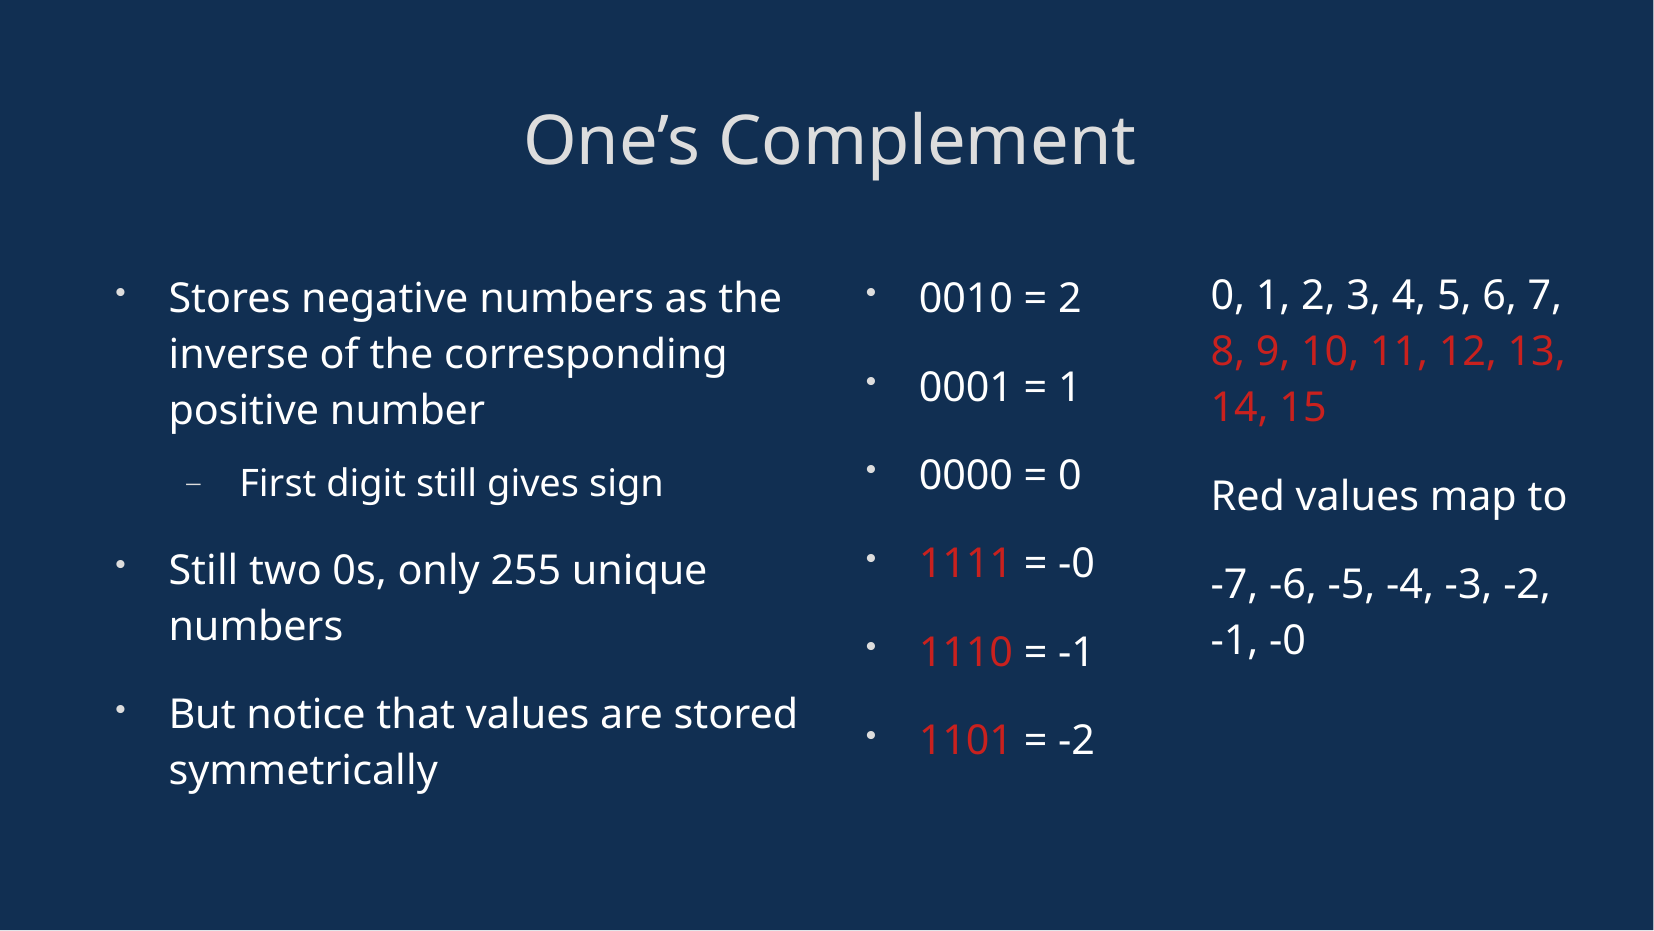

# One’s Complement
0, 1, 2, 3, 4, 5, 6, 7, 8, 9, 10, 11, 12, 13, 14, 15
Red values map to
-7, -6, -5, -4, -3, -2, -1, -0
Stores negative numbers as the inverse of the corresponding positive number
First digit still gives sign
Still two 0s, only 255 unique numbers
But notice that values are stored symmetrically
0010 = 2
0001 = 1
0000 = 0
1111 = -0
1110 = -1
1101 = -2